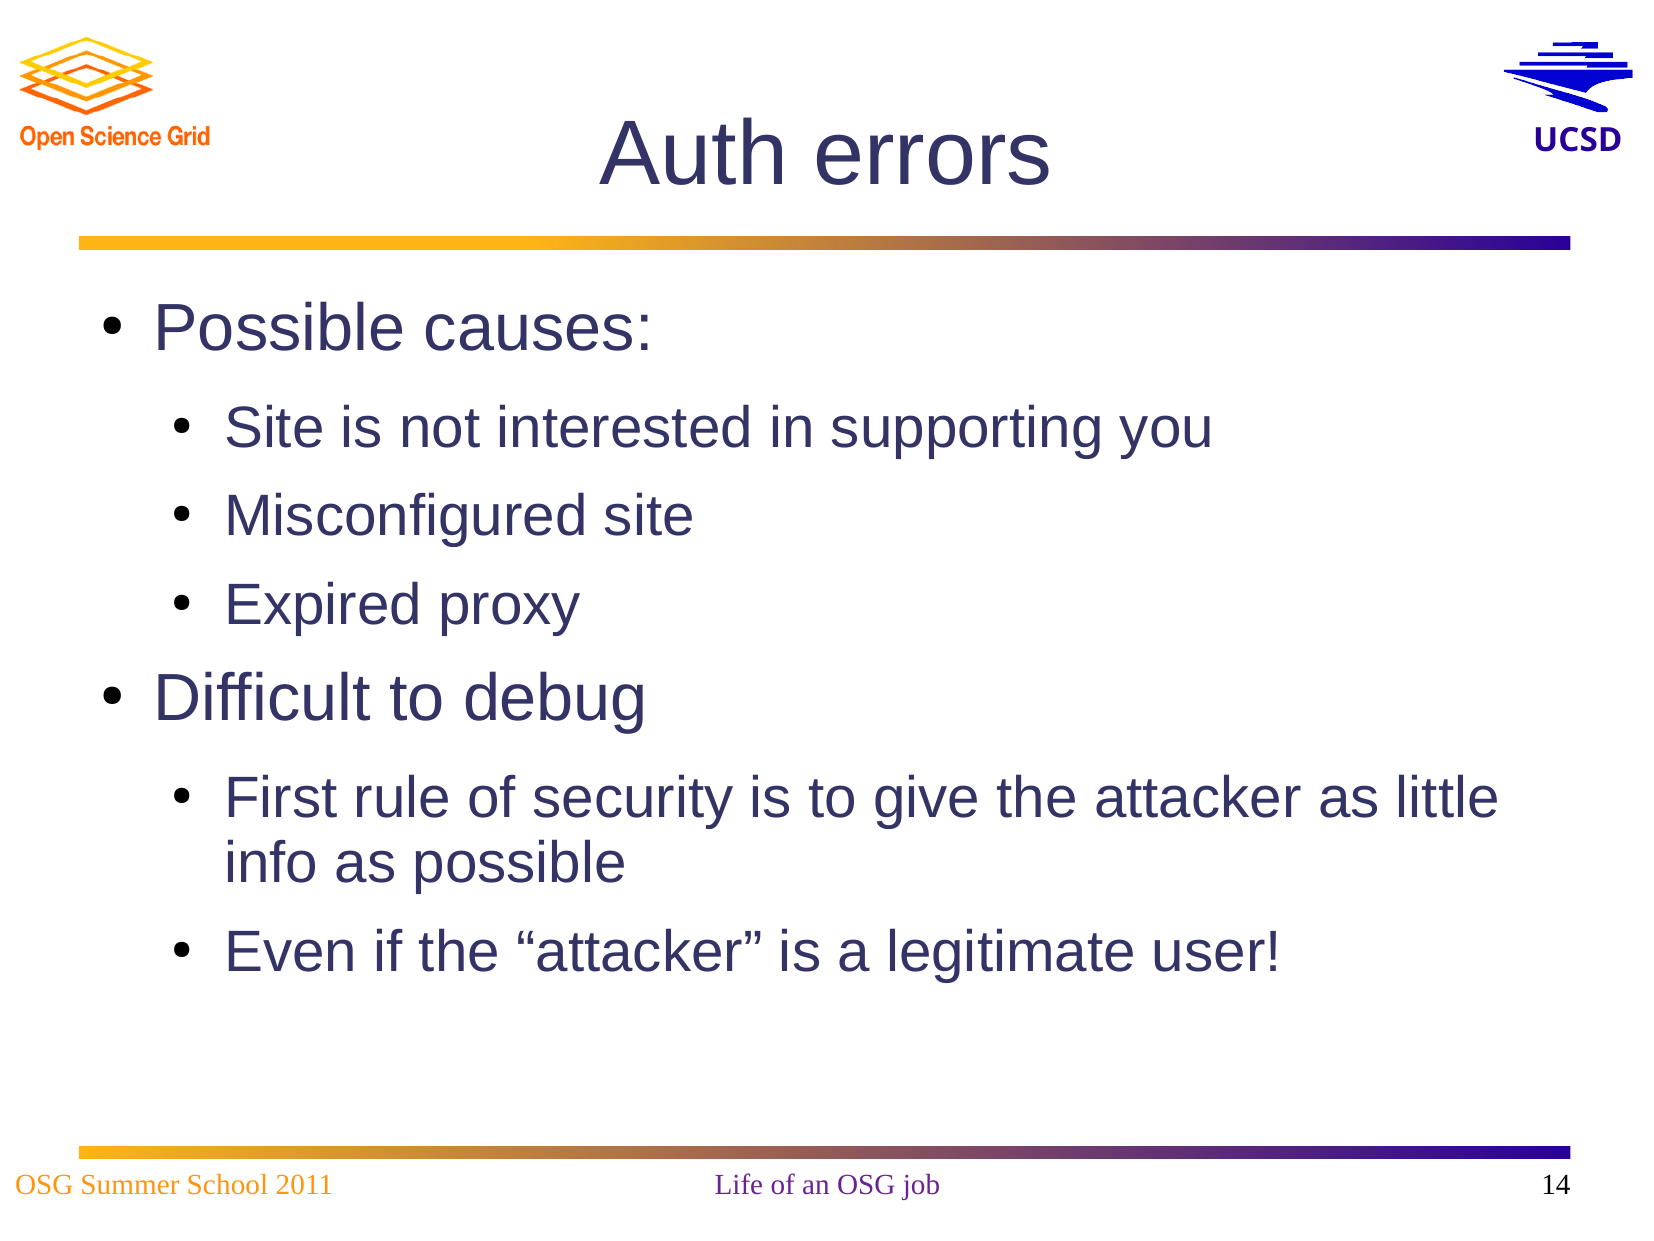

# Auth errors
Possible causes:
Site is not interested in supporting you
Misconfigured site
Expired proxy
Difficult to debug
First rule of security is to give the attacker as little info as possible
Even if the “attacker” is a legitimate user!
OSG Summer School 2011
Life of an OSG job
14